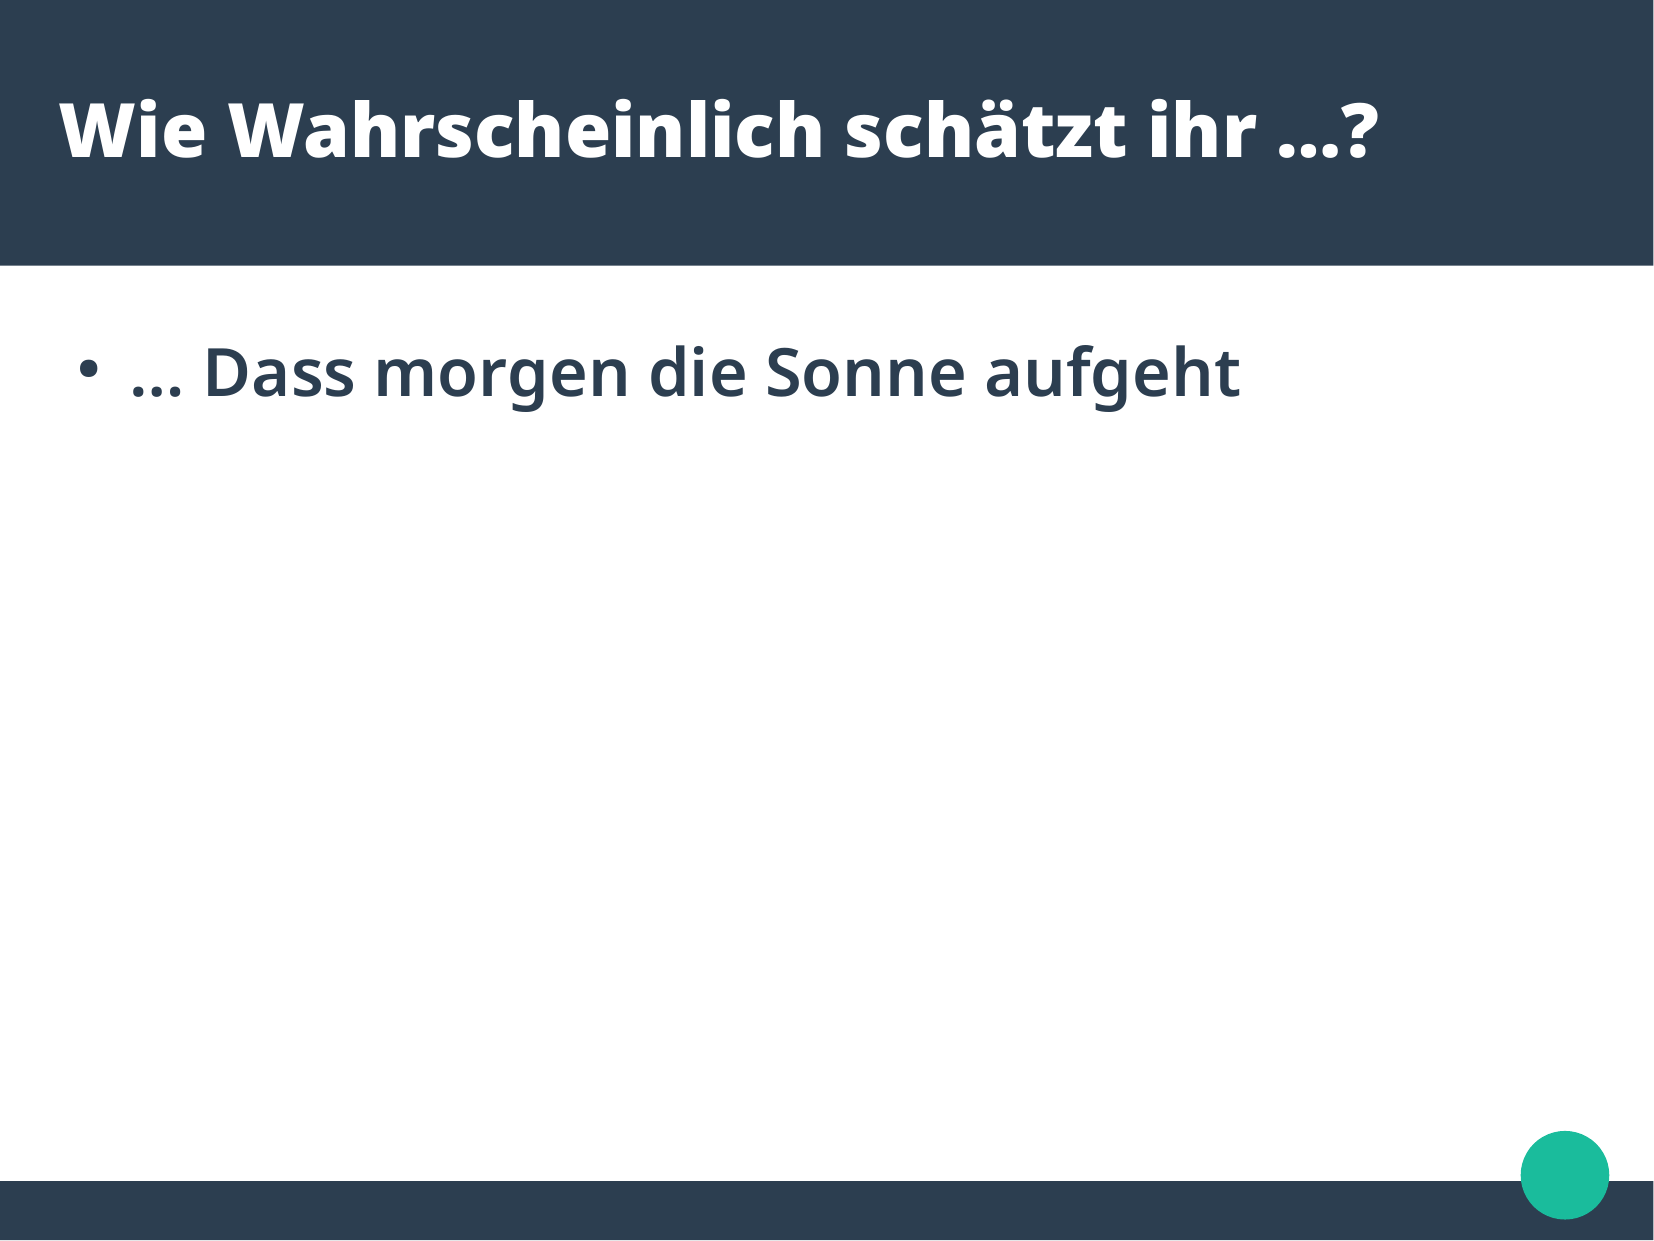

# Wie Wahrscheinlich schätzt ihr …?
… Dass morgen die Sonne aufgeht